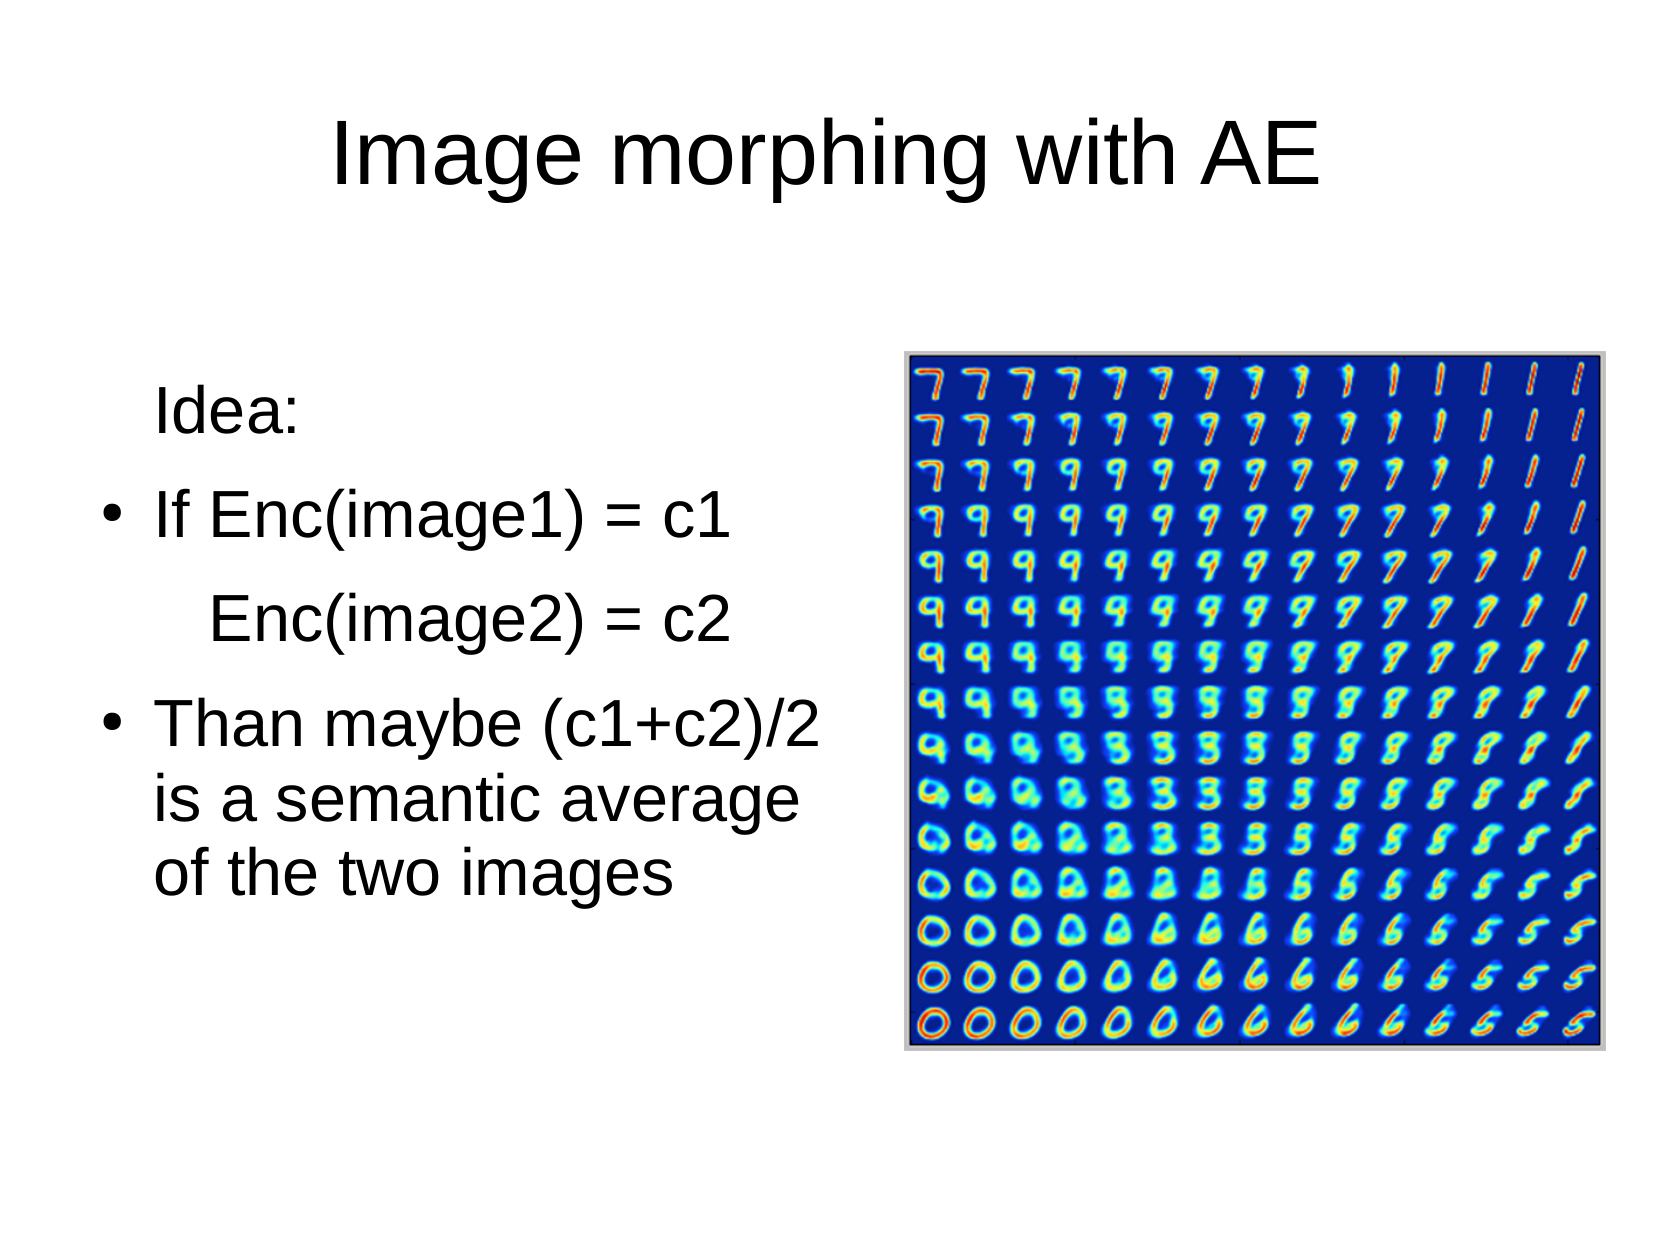

# Image morphing with AE
Idea:
If Enc(image1) = c1
 Enc(image2) = c2
Than maybe (c1+c2)/2 is a semantic average of the two images